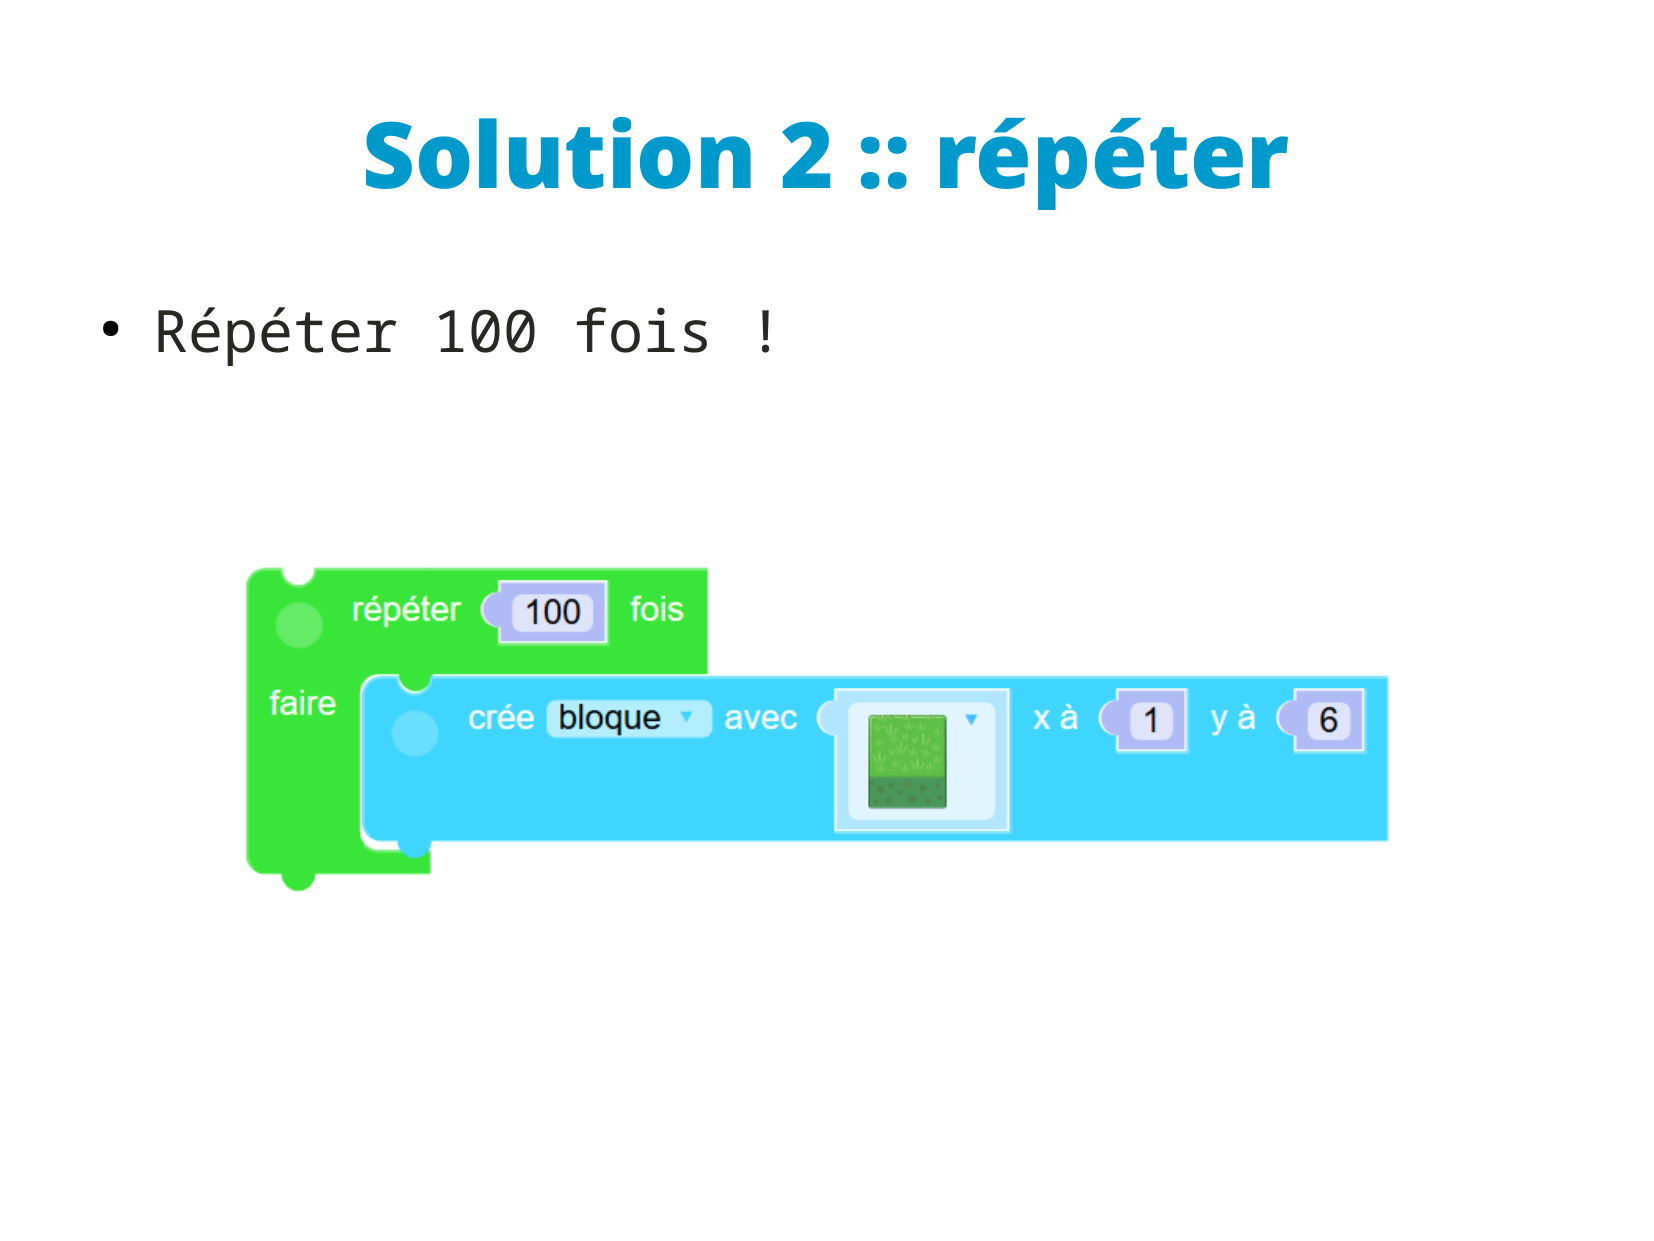

# Solution 2 :: répéter
Répéter 100 fois !